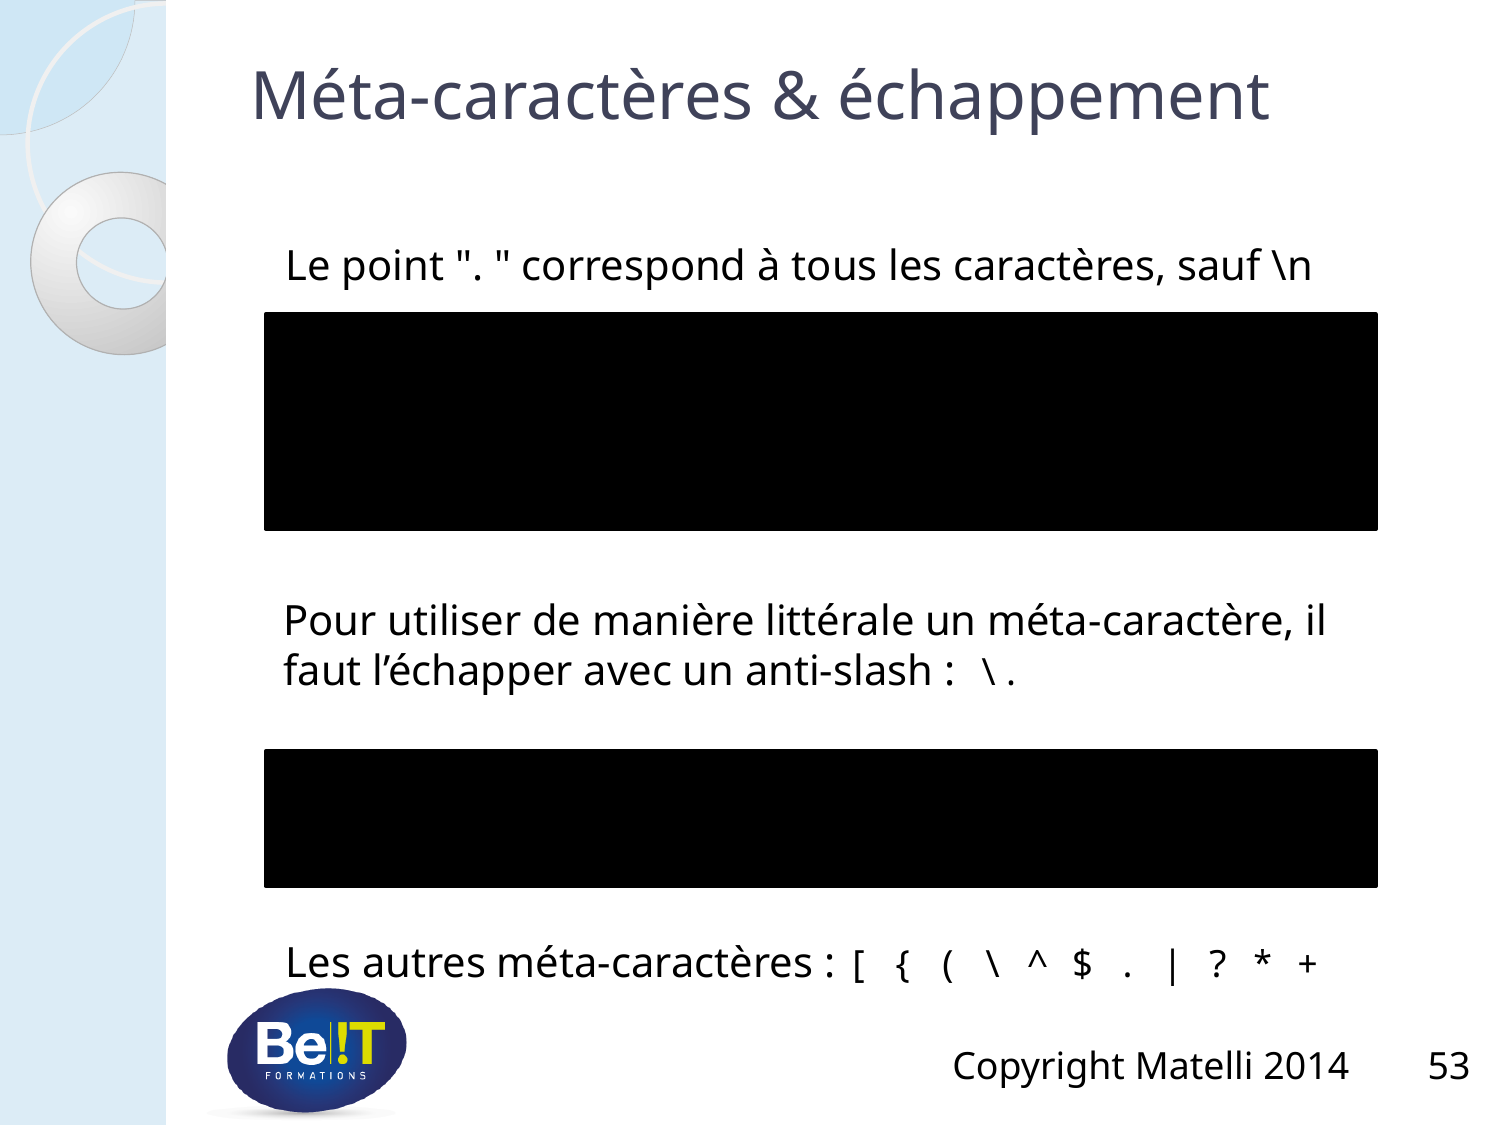

# Méta-caractères & échappement
Le point ". " correspond à tous les caractères, sauf \n
 /^.at$/.test("cat") // true
 /^.at$/.test("bat") // true
 /^.at$/.test("%at") // true
 /^.at$/.test(" at") // true
Pour utiliser de manière littérale un méta-caractère, il faut l’échapper avec un anti-slash : \.
 /@example\.com$/m.test("test@example.com") // true
 /@example\.com$/m.test("test@example%com") // false
Les autres méta-caractères : [ { ( \ ^ $ . | ? * +
Copyright Matelli 2014